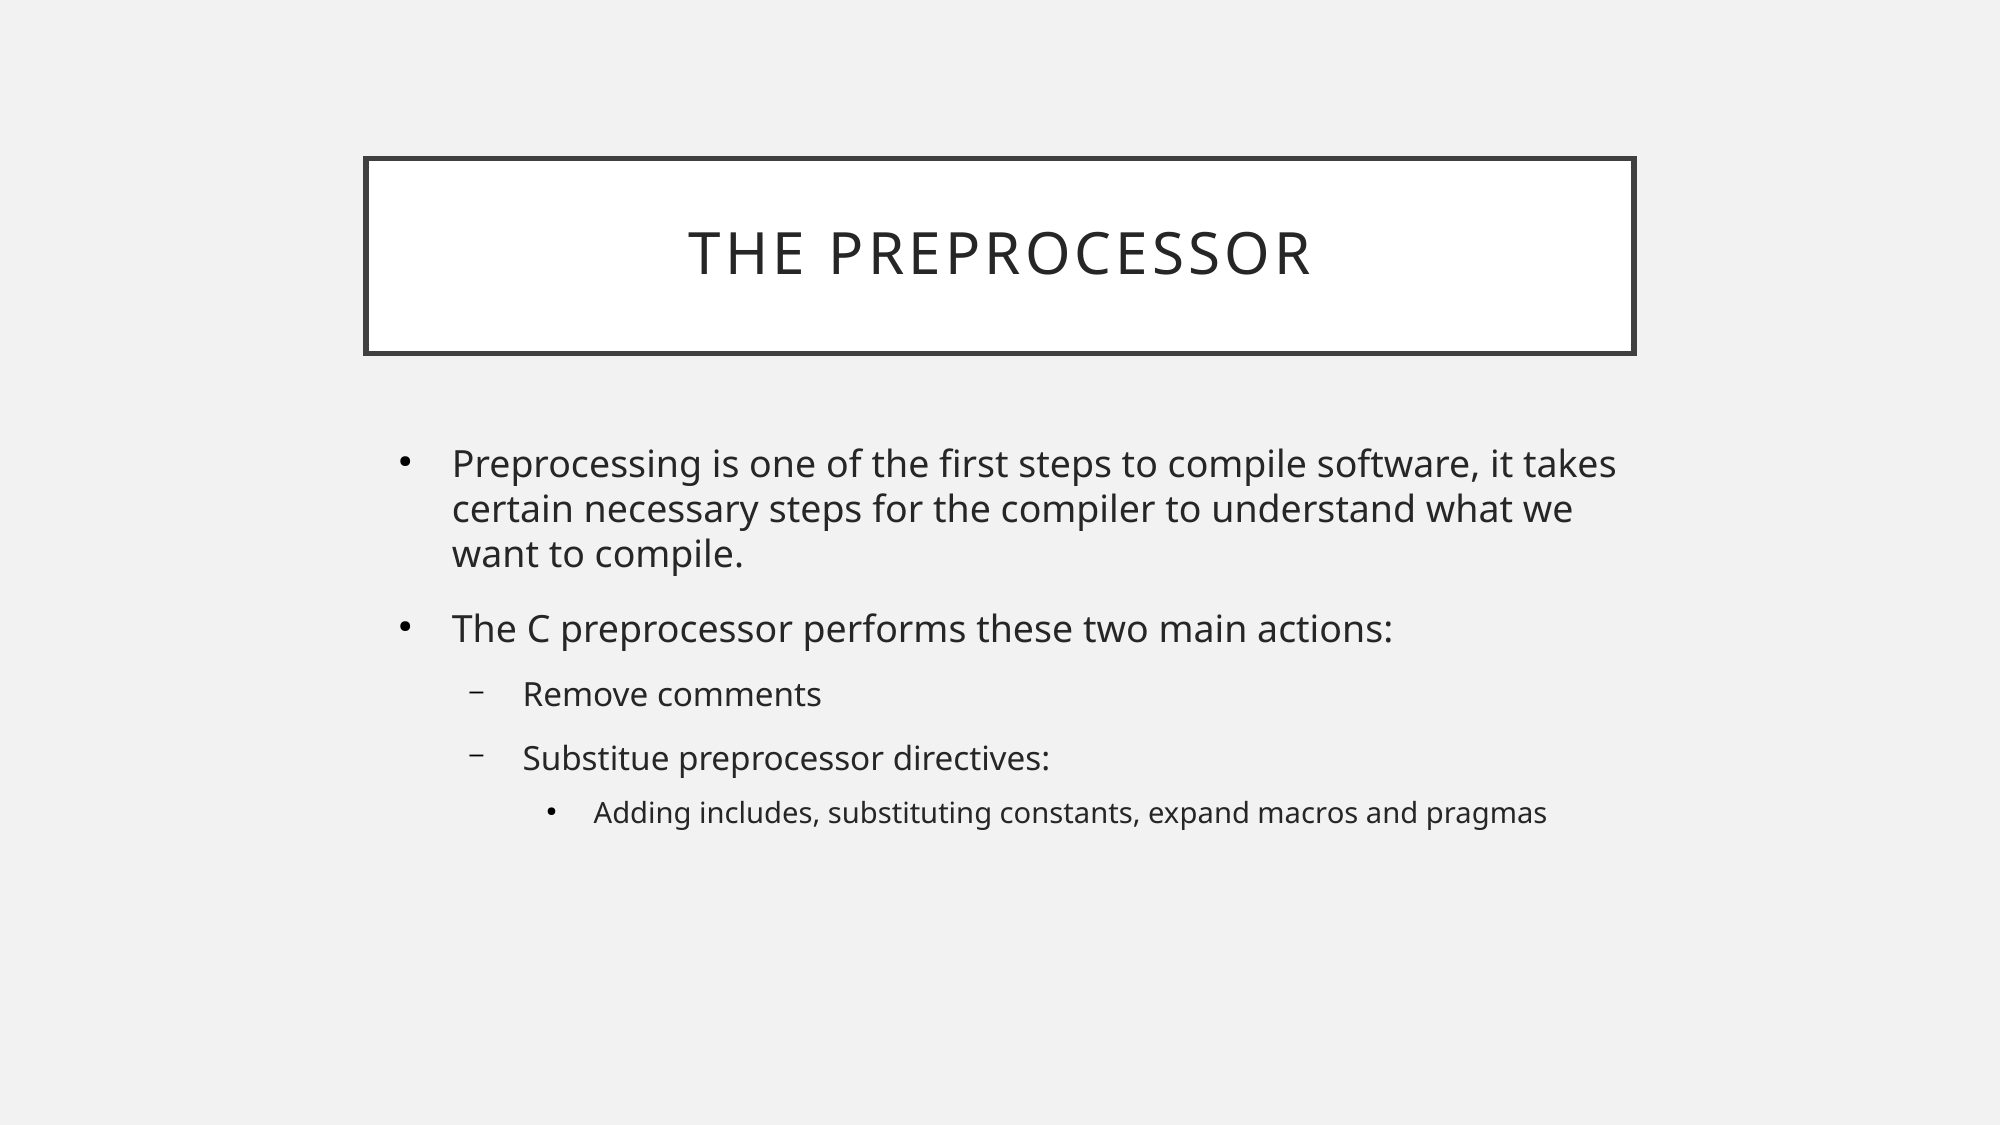

# The preprocessor
Preprocessing is one of the first steps to compile software, it takes certain necessary steps for the compiler to understand what we want to compile.
The C preprocessor performs these two main actions:
Remove comments
Substitue preprocessor directives:
Adding includes, substituting constants, expand macros and pragmas